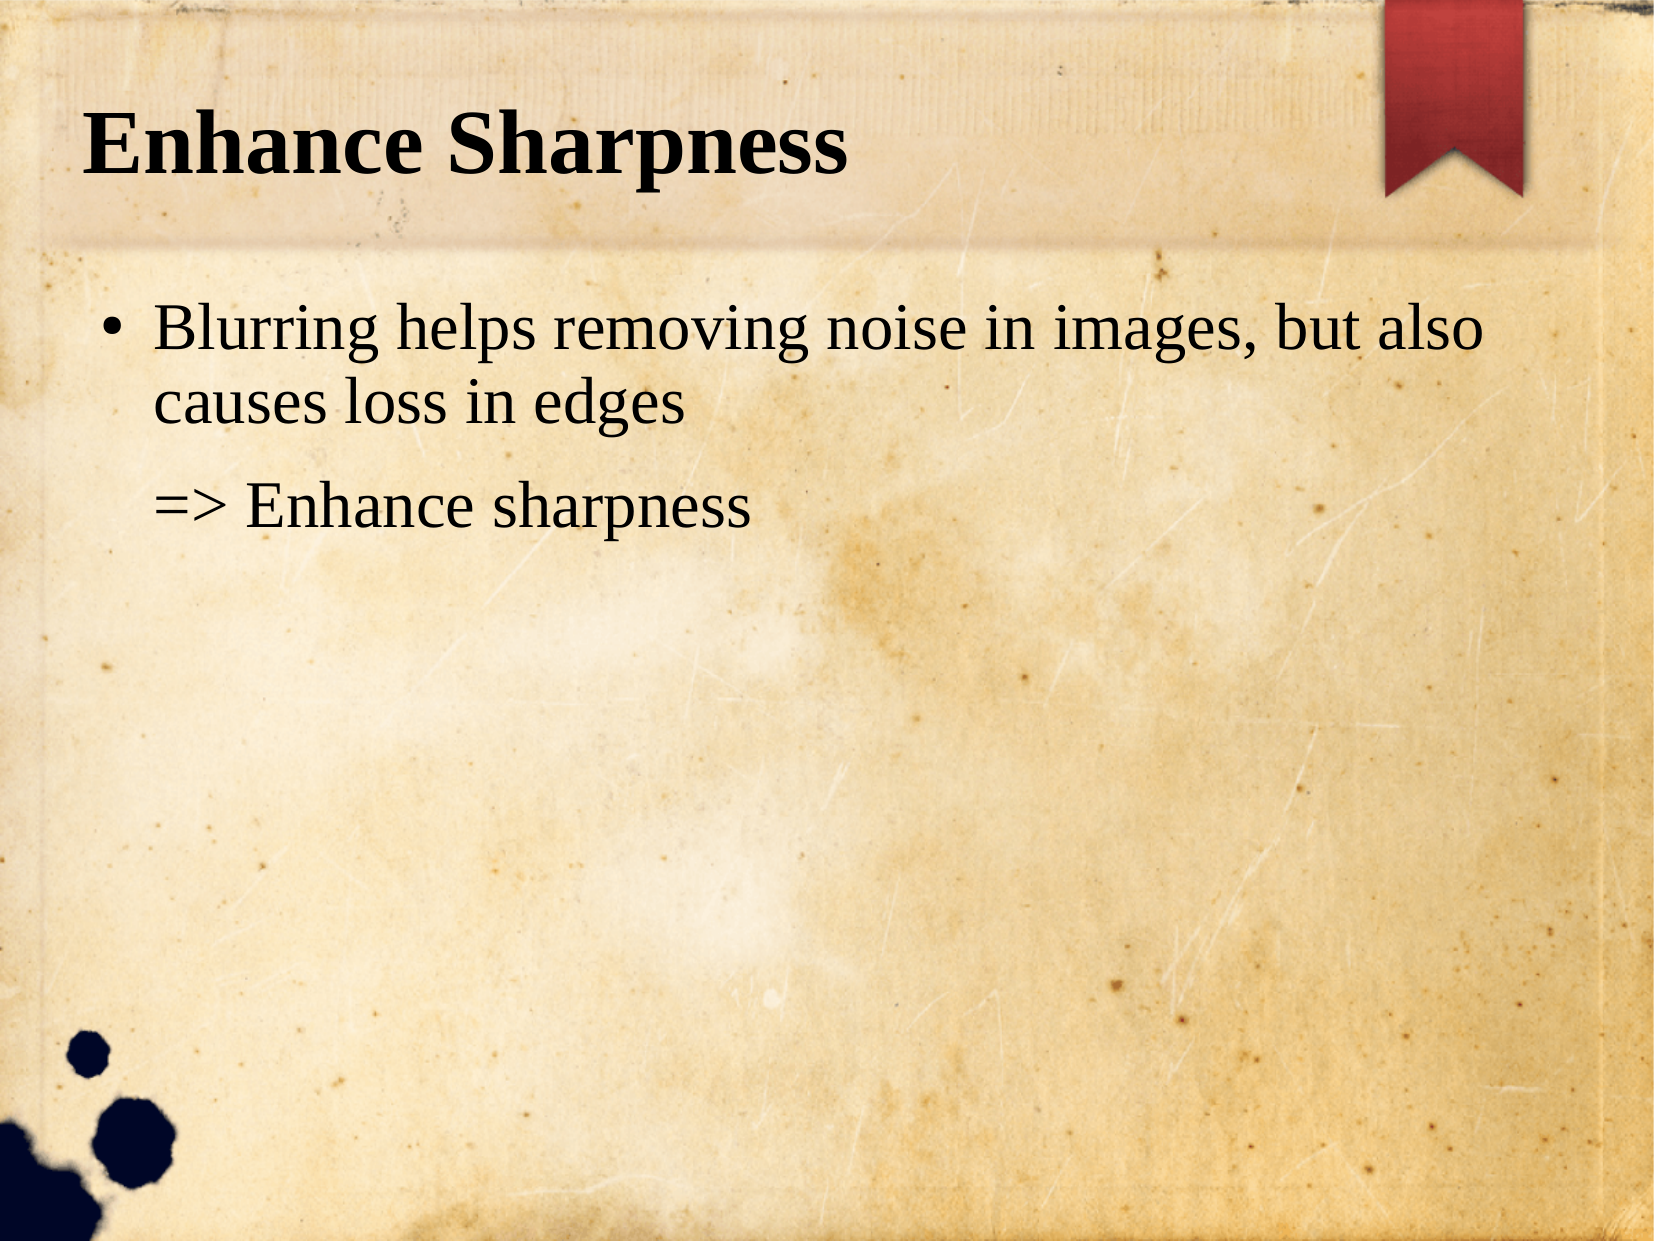

# Enhance Sharpness
Blurring helps removing noise in images, but also causes loss in edges
=> Enhance sharpness